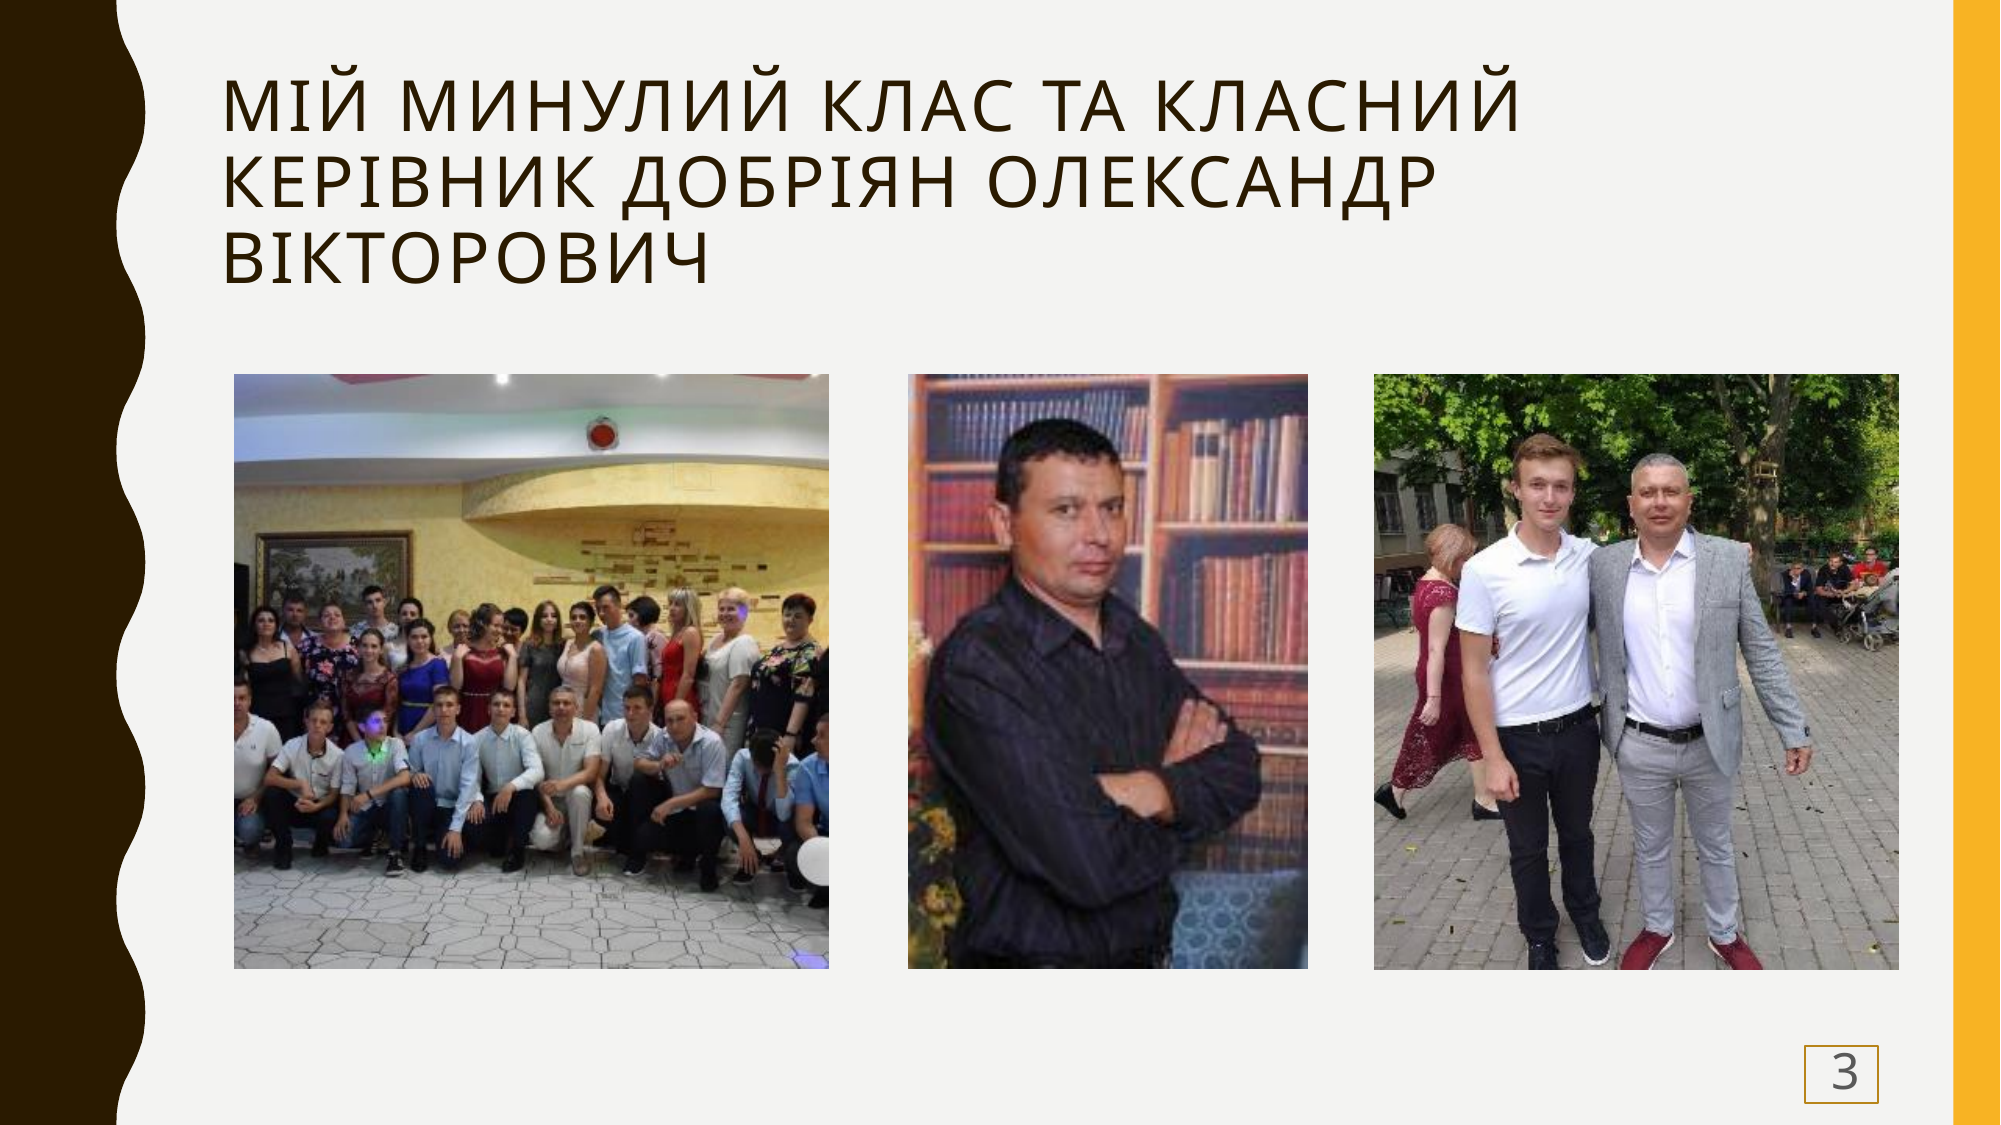

# Мій минулий клас та класний керівник Добріян Олександр Вікторович